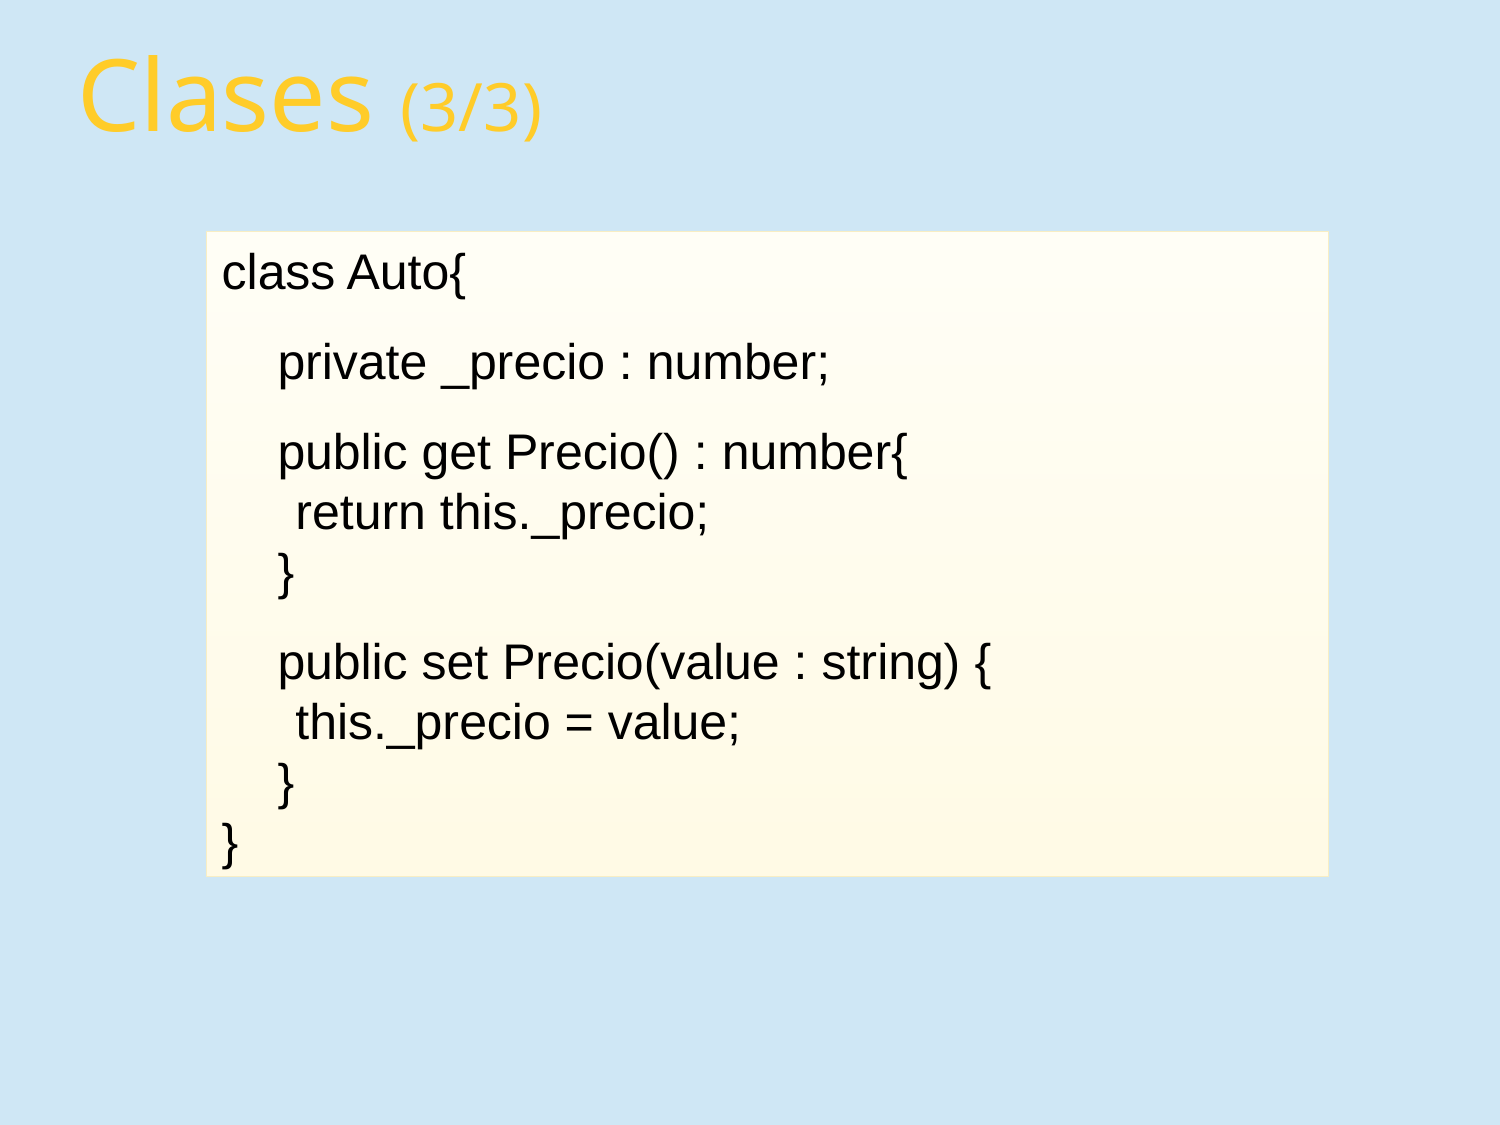

# Clases (3/3)
class Auto{
 private _precio : number;
 public get Precio() : number{
	return this._precio;
 }
 public set Precio(value : string) {
	this._precio = value;
 }
}